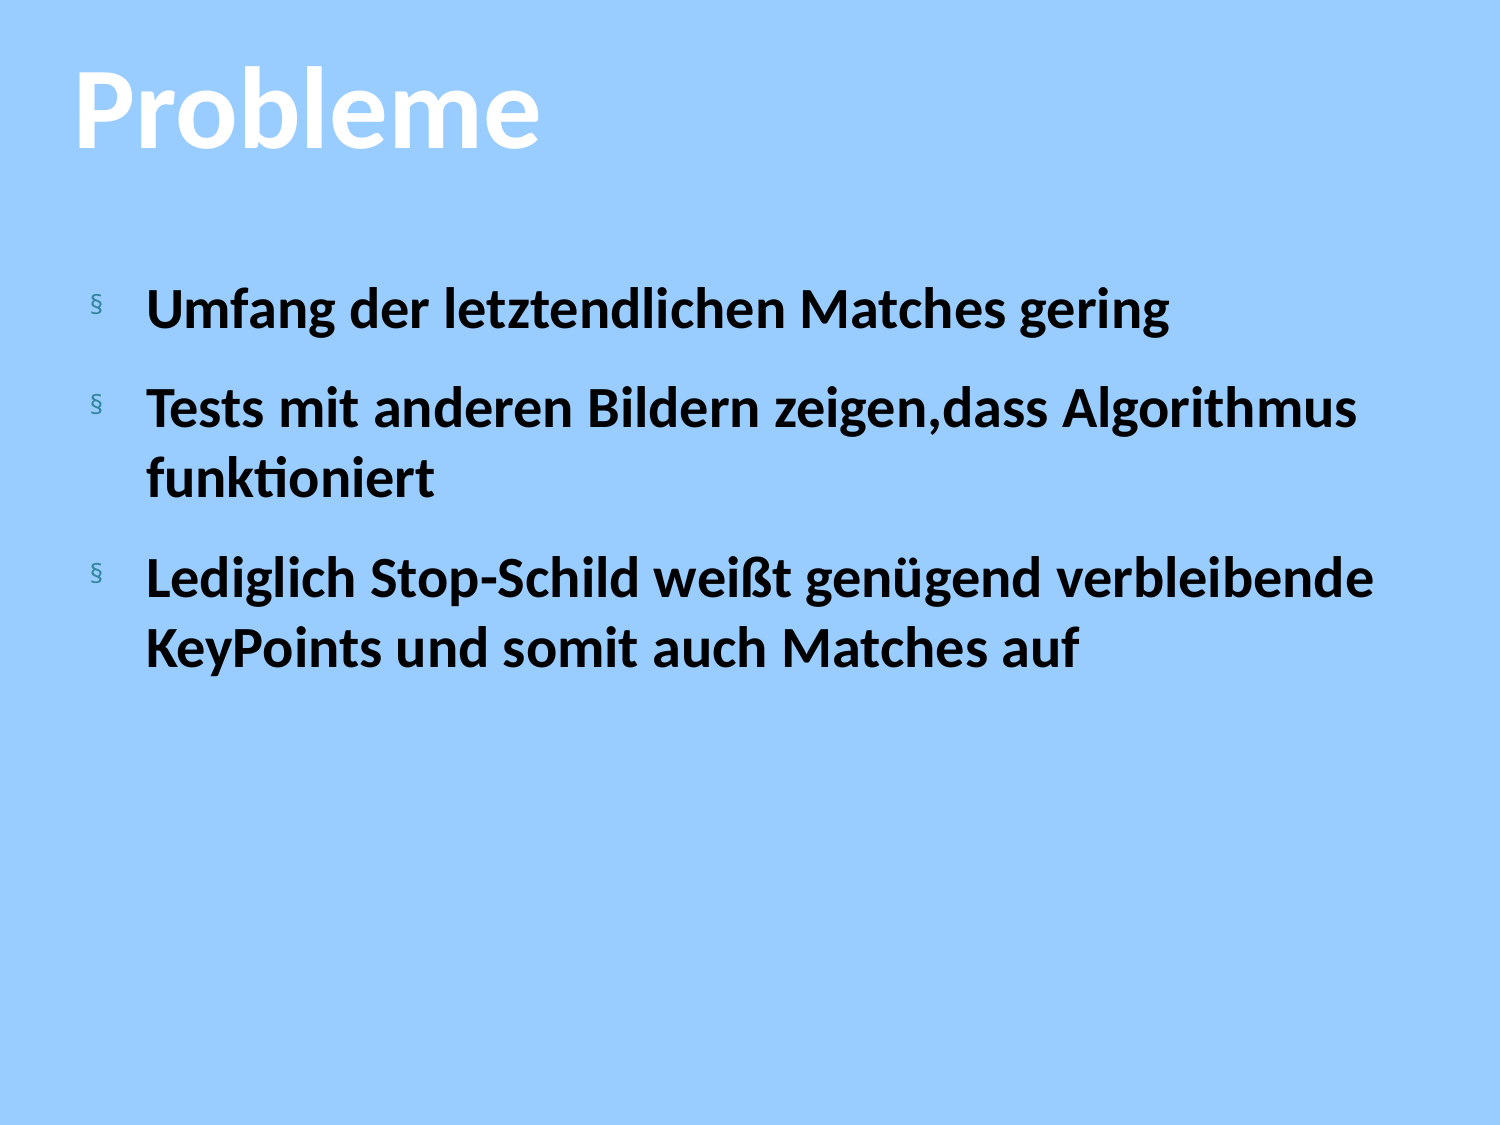

# Probleme
Umfang der letztendlichen Matches gering
Tests mit anderen Bildern zeigen,dass Algorithmus funktioniert
Lediglich Stop-Schild weißt genügend verbleibende KeyPoints und somit auch Matches auf